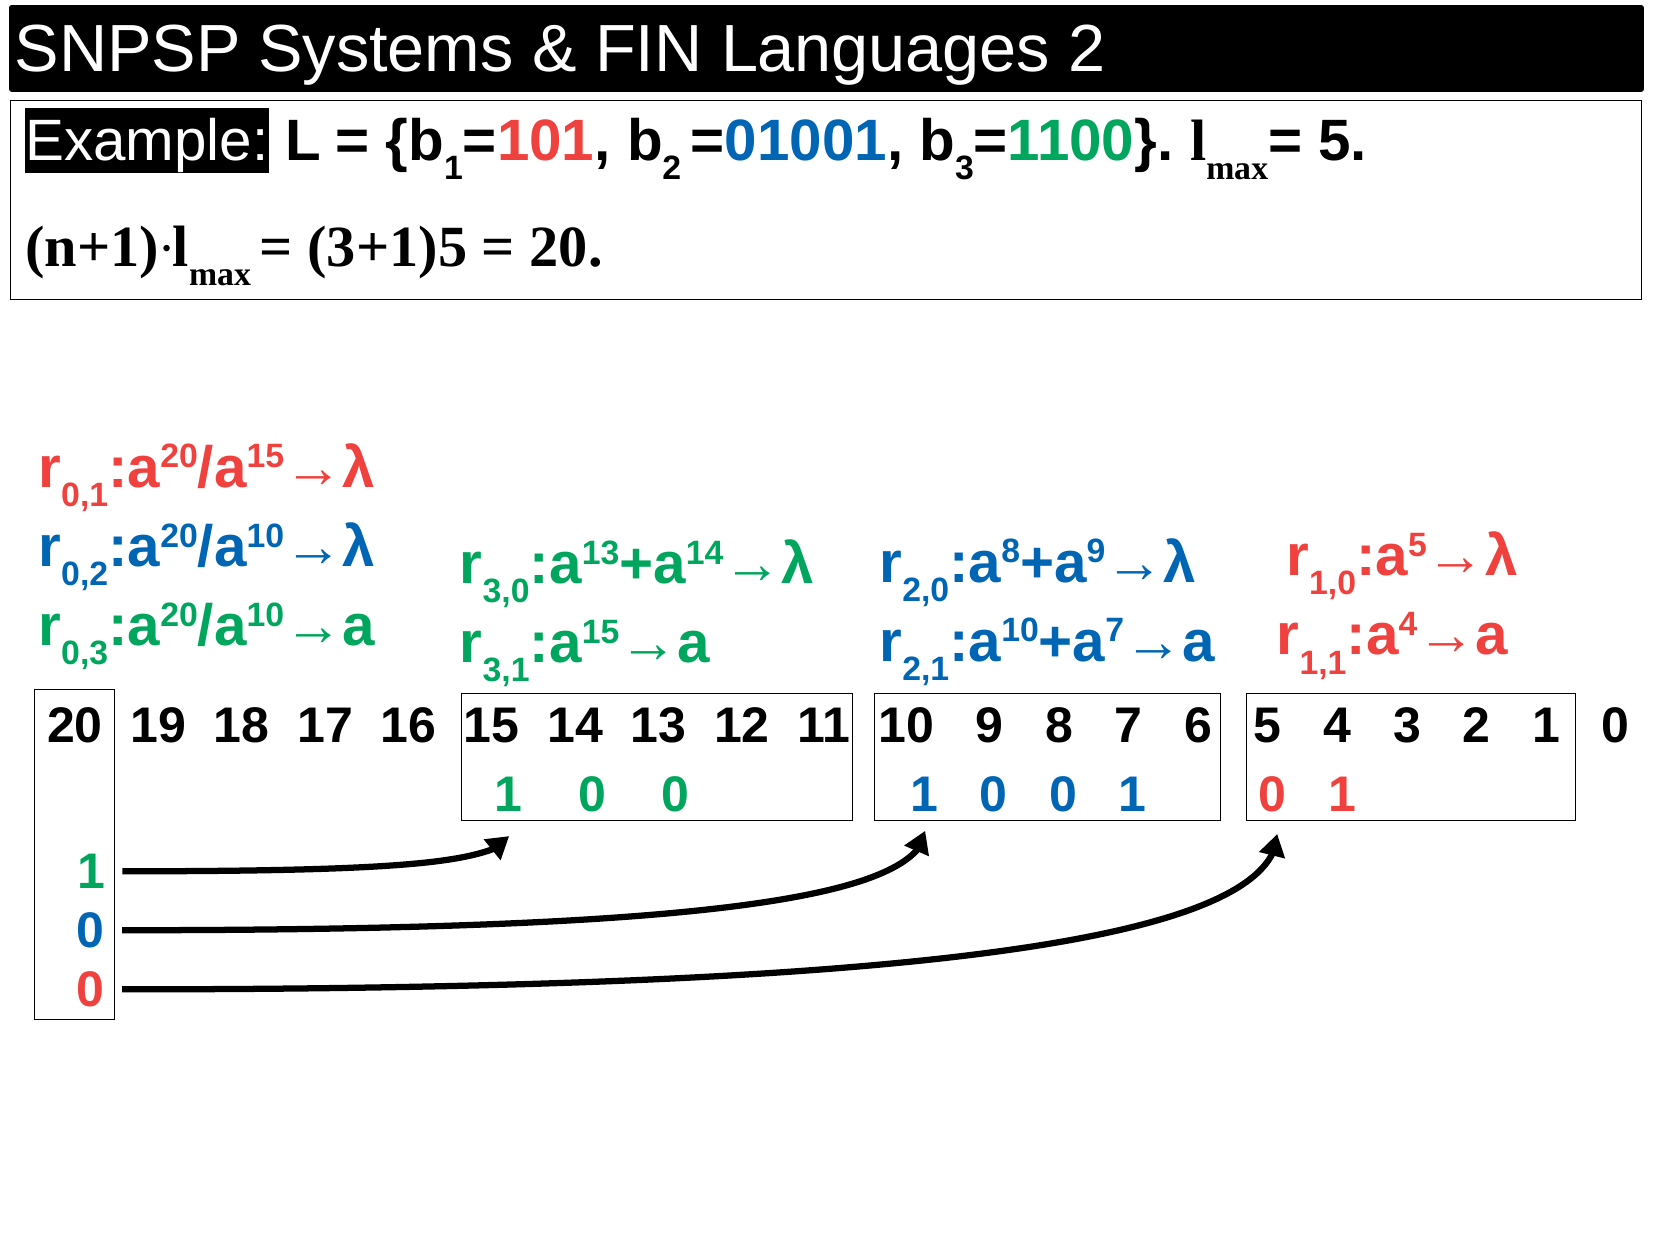

# SNPSP Systems & FIN Languages 2
Example: L = {b1=101, b2 =01001, b3=1100}. lmax= 5.
(n+1)·lmax = (3+1)5 = 20.
r0,1:a20/a15→λ
r0,2:a20/a10→λ
r0,3:a20/a10→a
 r1,0:a5→λ
r1,1:a4→a
r2,0:a8+a9→λ
r2,1:a10+a7→a
r3,0:a13+a14→λ
r3,1:a15→a
20 19 18 17 16 15 14 13 12 11 10 9 8 7 6 5 4 3 2 1 0
 1 19 18 17 16 1 0 0 12 11 1 0 0 1 6 0 1 3 2 1 0
.
.
.
 1
 0
 0